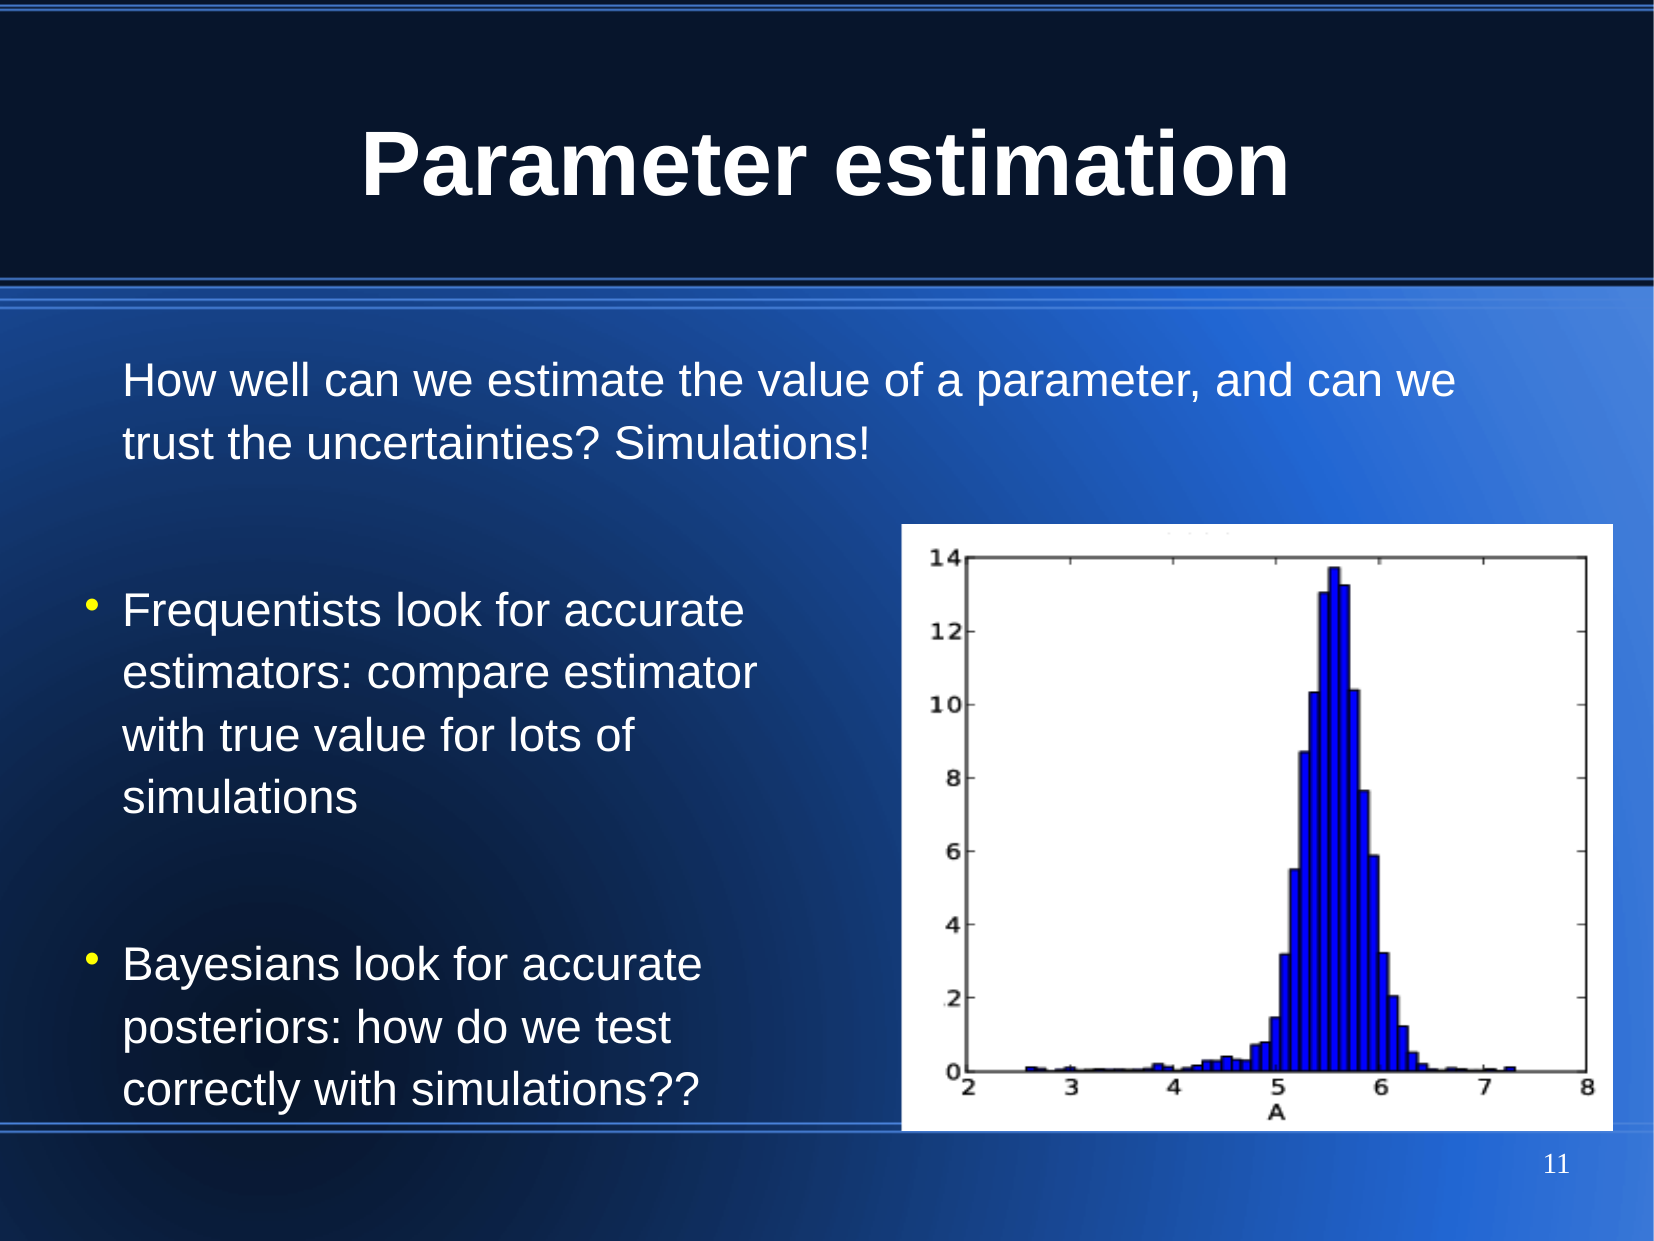

# Parameter estimation
How well can we estimate the value of a parameter, and can we trust the uncertainties? Simulations!
Frequentists look for accurate
estimators: compare estimator
with true value for lots of
simulations
Bayesians look for accurate
posteriors: how do we test
correctly with simulations??
11